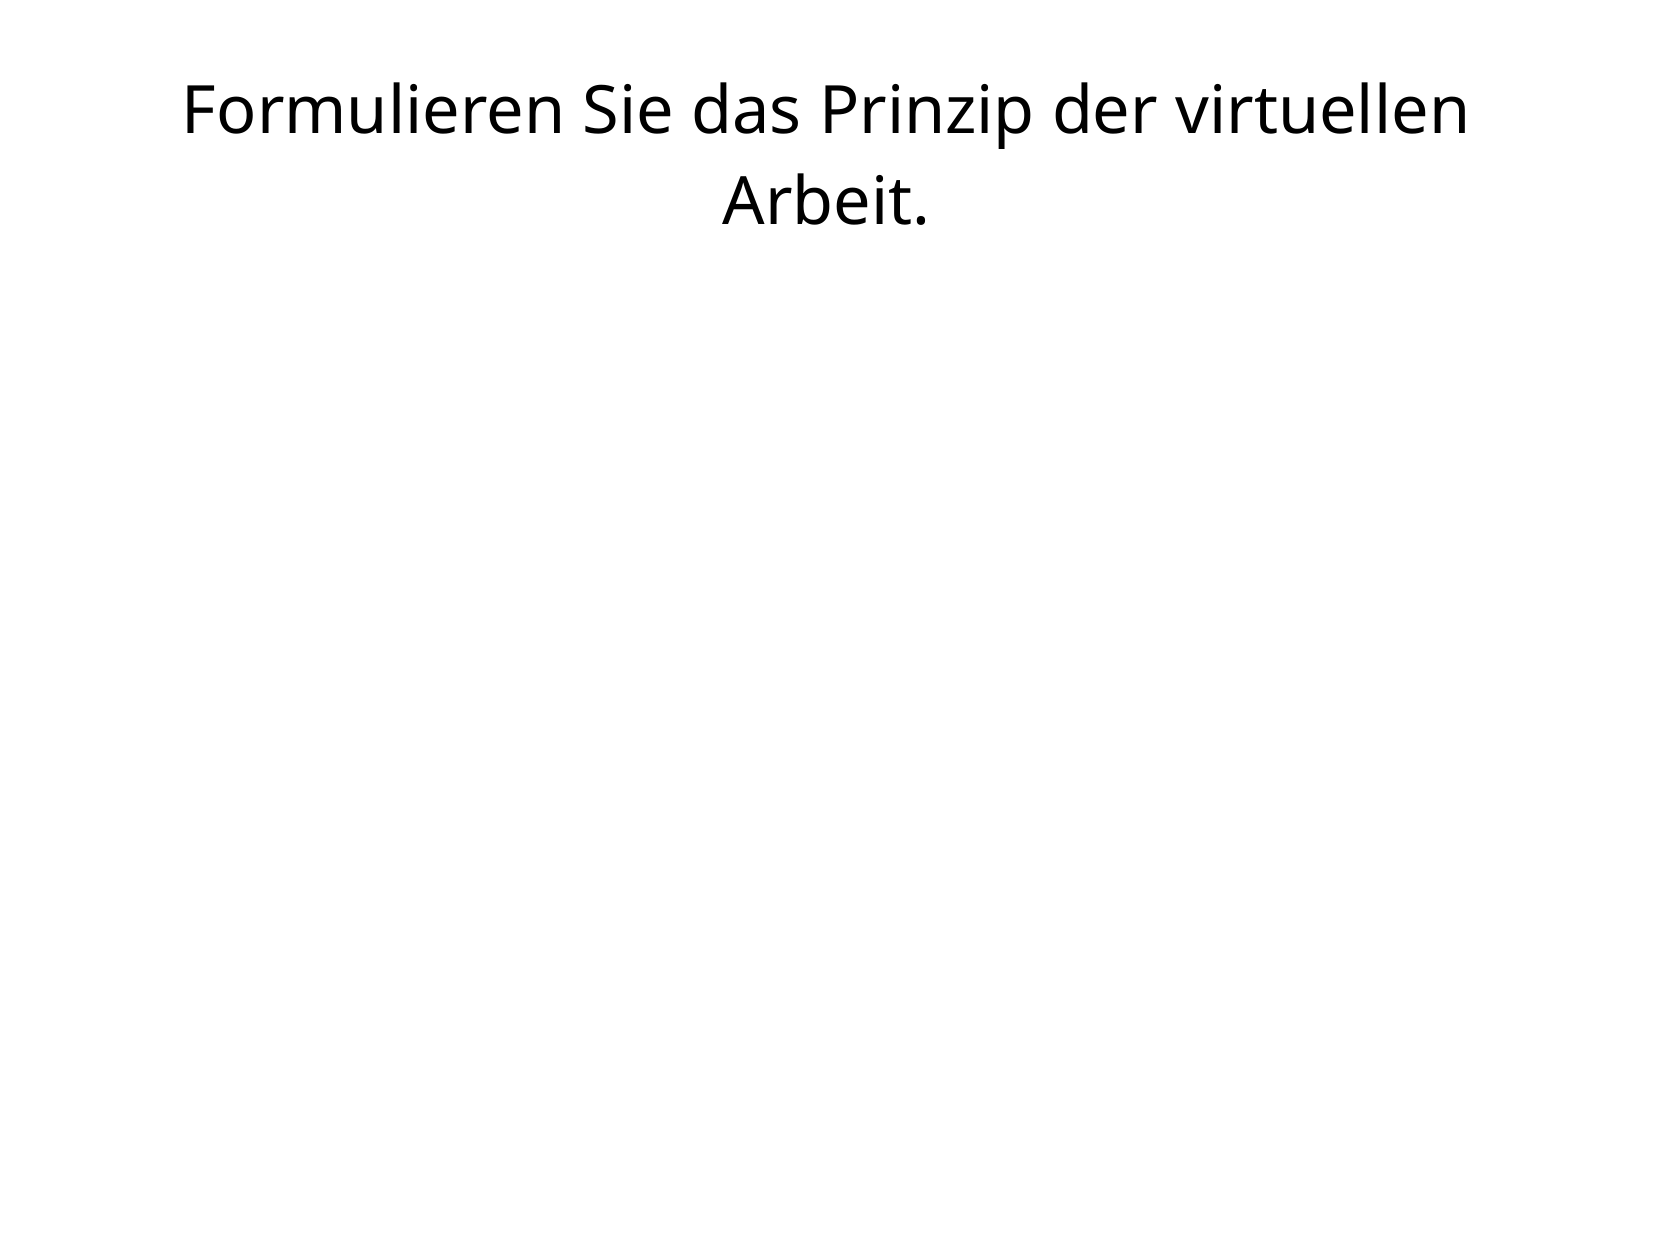

# Formulieren Sie das Prinzip der virtuellen Arbeit.